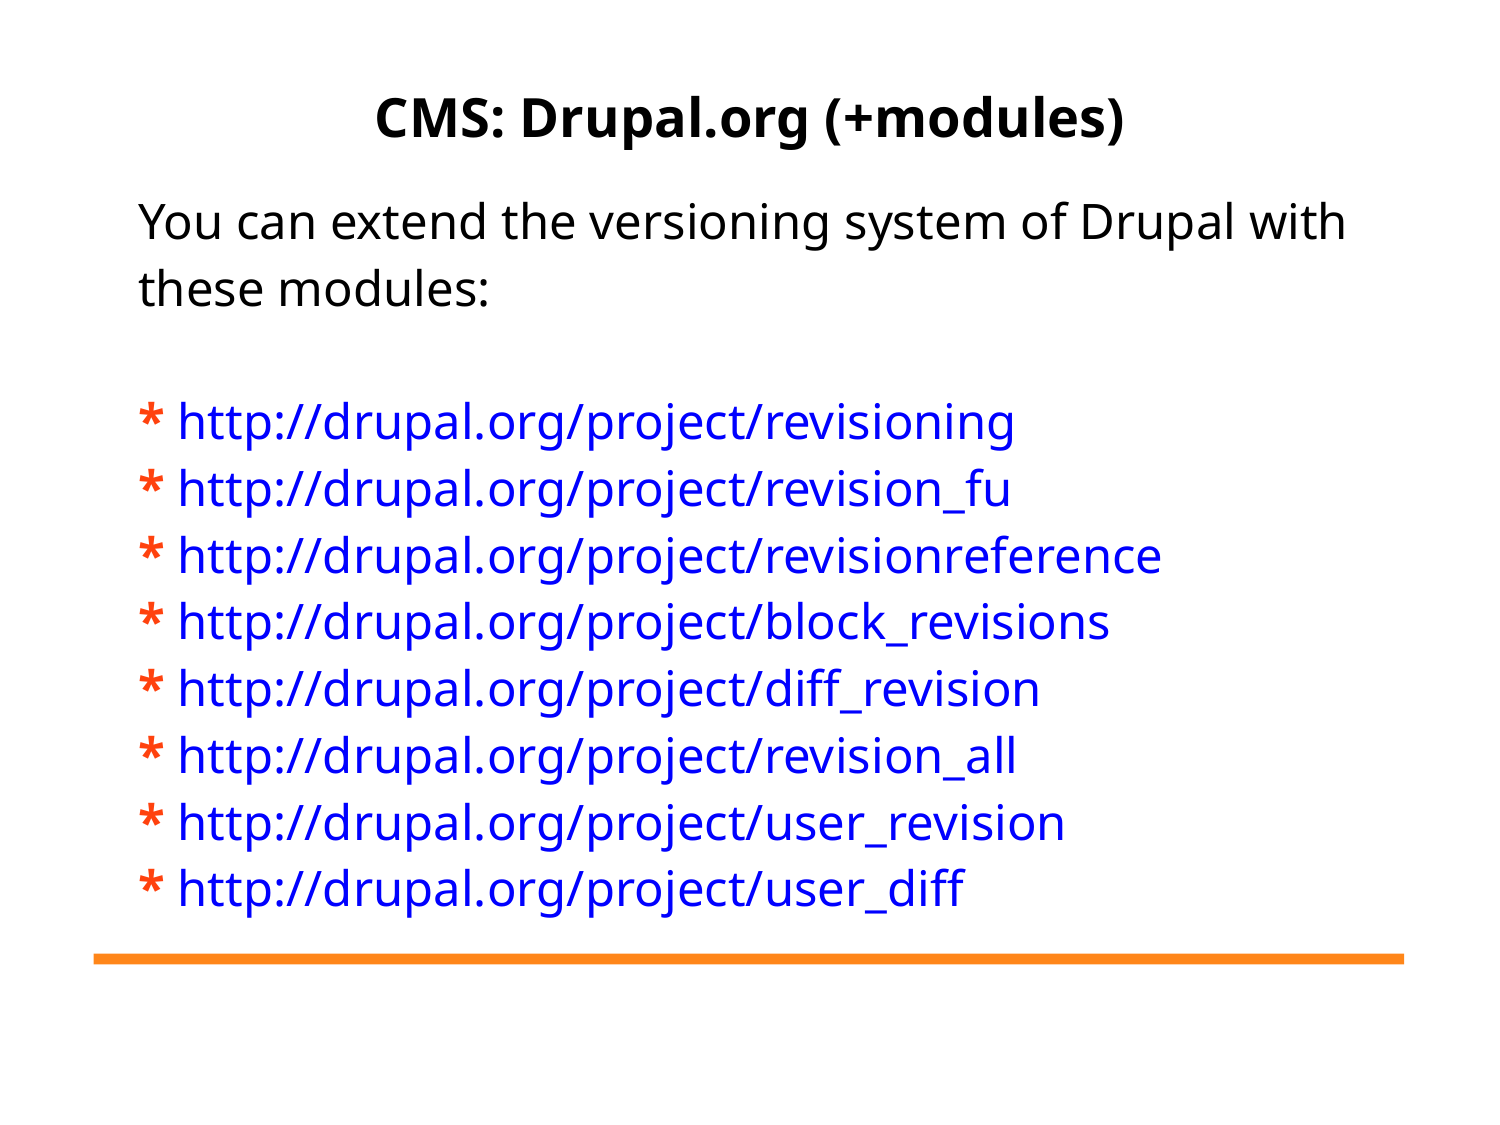

# CMS: Drupal.org (+modules)
You can extend the versioning system of Drupal with these modules:
* http://drupal.org/project/revisioning
* http://drupal.org/project/revision_fu
* http://drupal.org/project/revisionreference
* http://drupal.org/project/block_revisions
* http://drupal.org/project/diff_revision
* http://drupal.org/project/revision_all
* http://drupal.org/project/user_revision
* http://drupal.org/project/user_diff